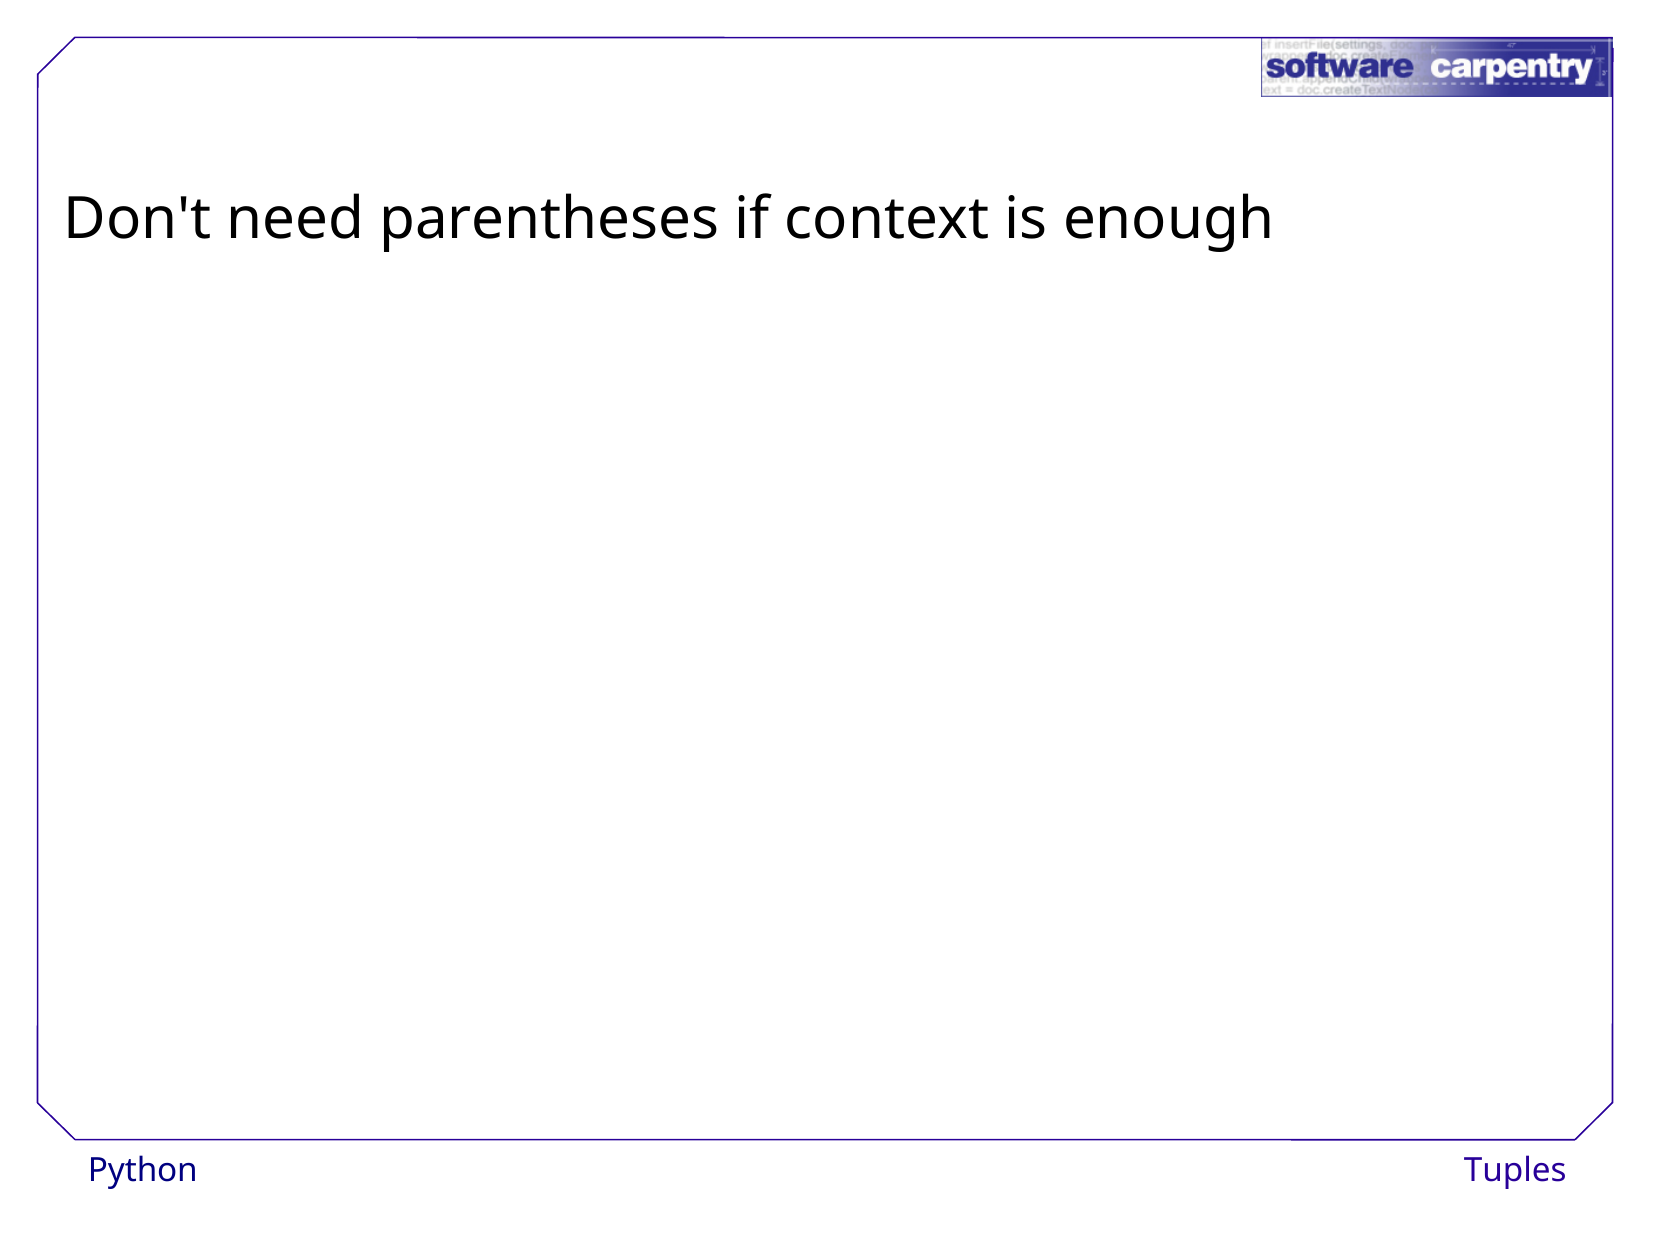

Don't need parentheses if context is enough